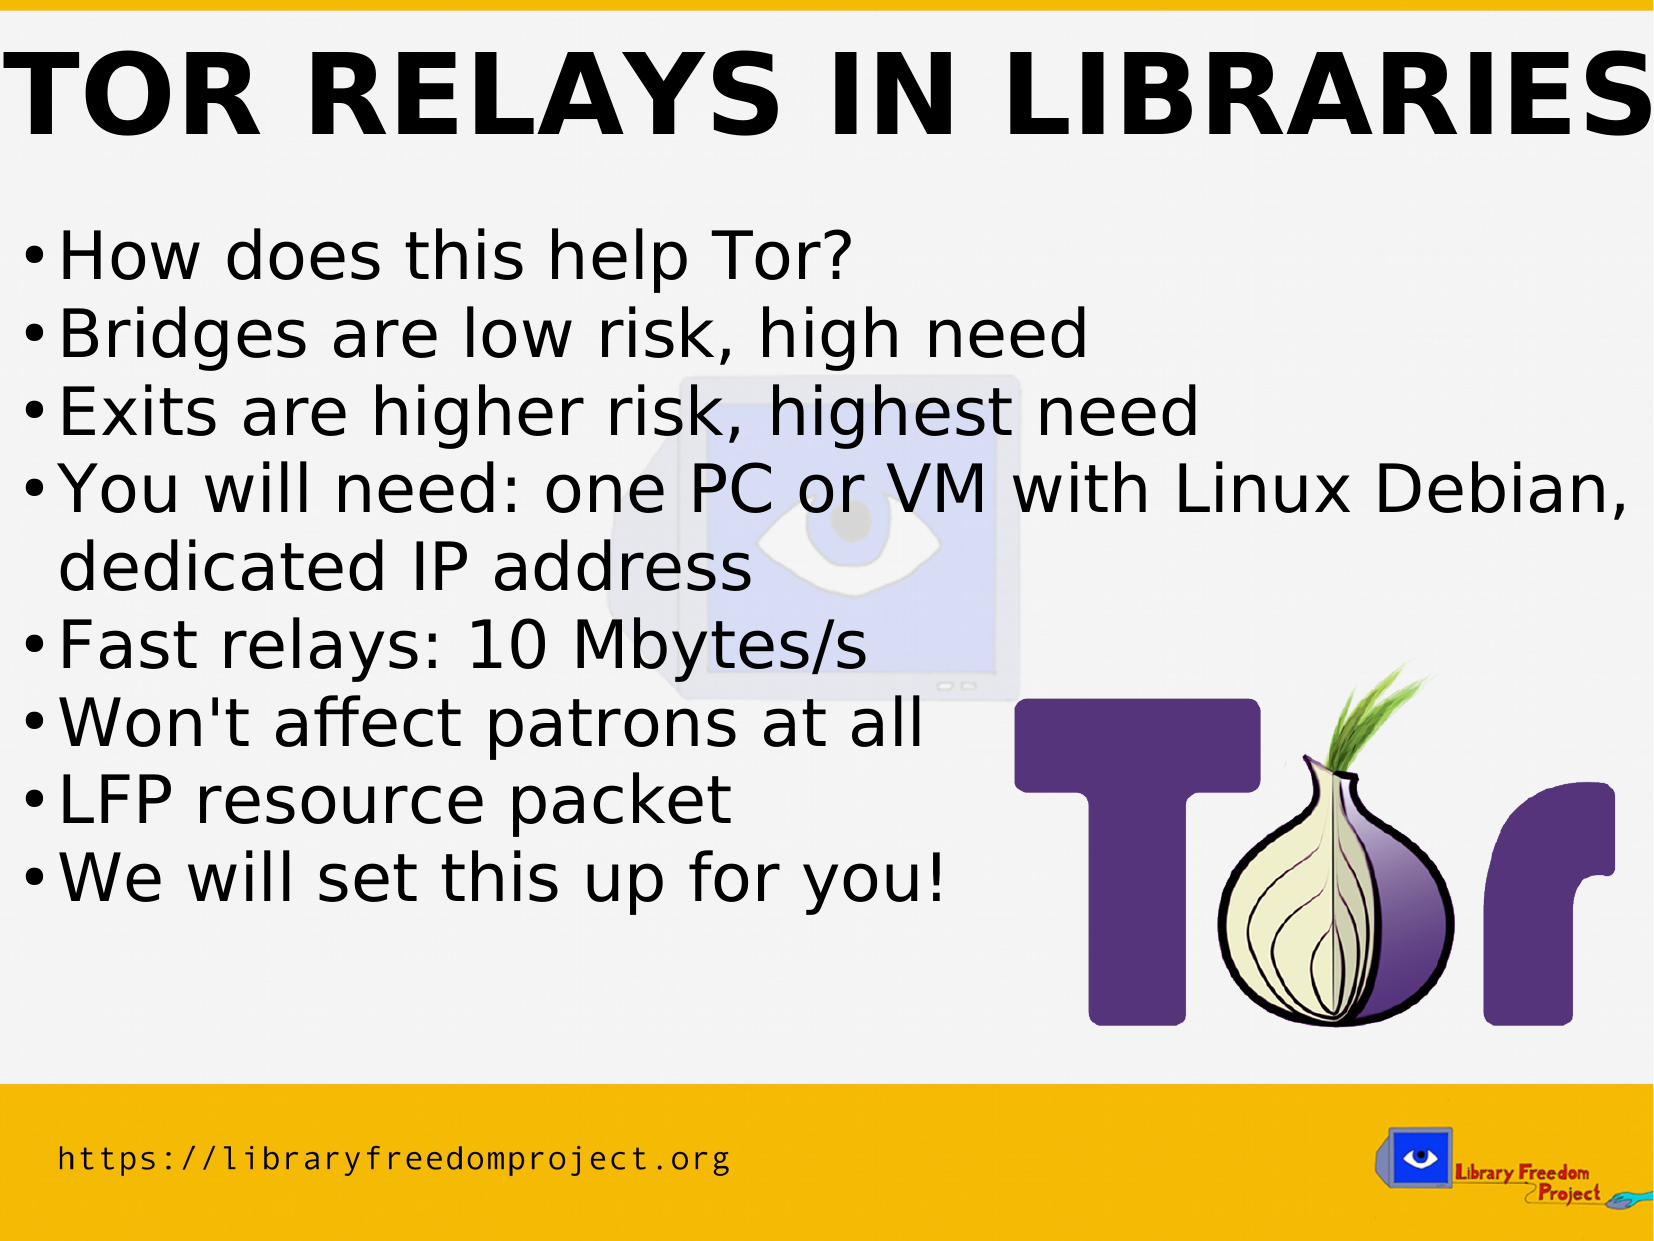

TOR RELAYS IN LIBRARIES
How does this help Tor?
Bridges are low risk, high need
Exits are higher risk, highest need
You will need: one PC or VM with Linux Debian, dedicated IP address
Fast relays: 10 Mbytes/s
Won't affect patrons at all
LFP resource packet
We will set this up for you!